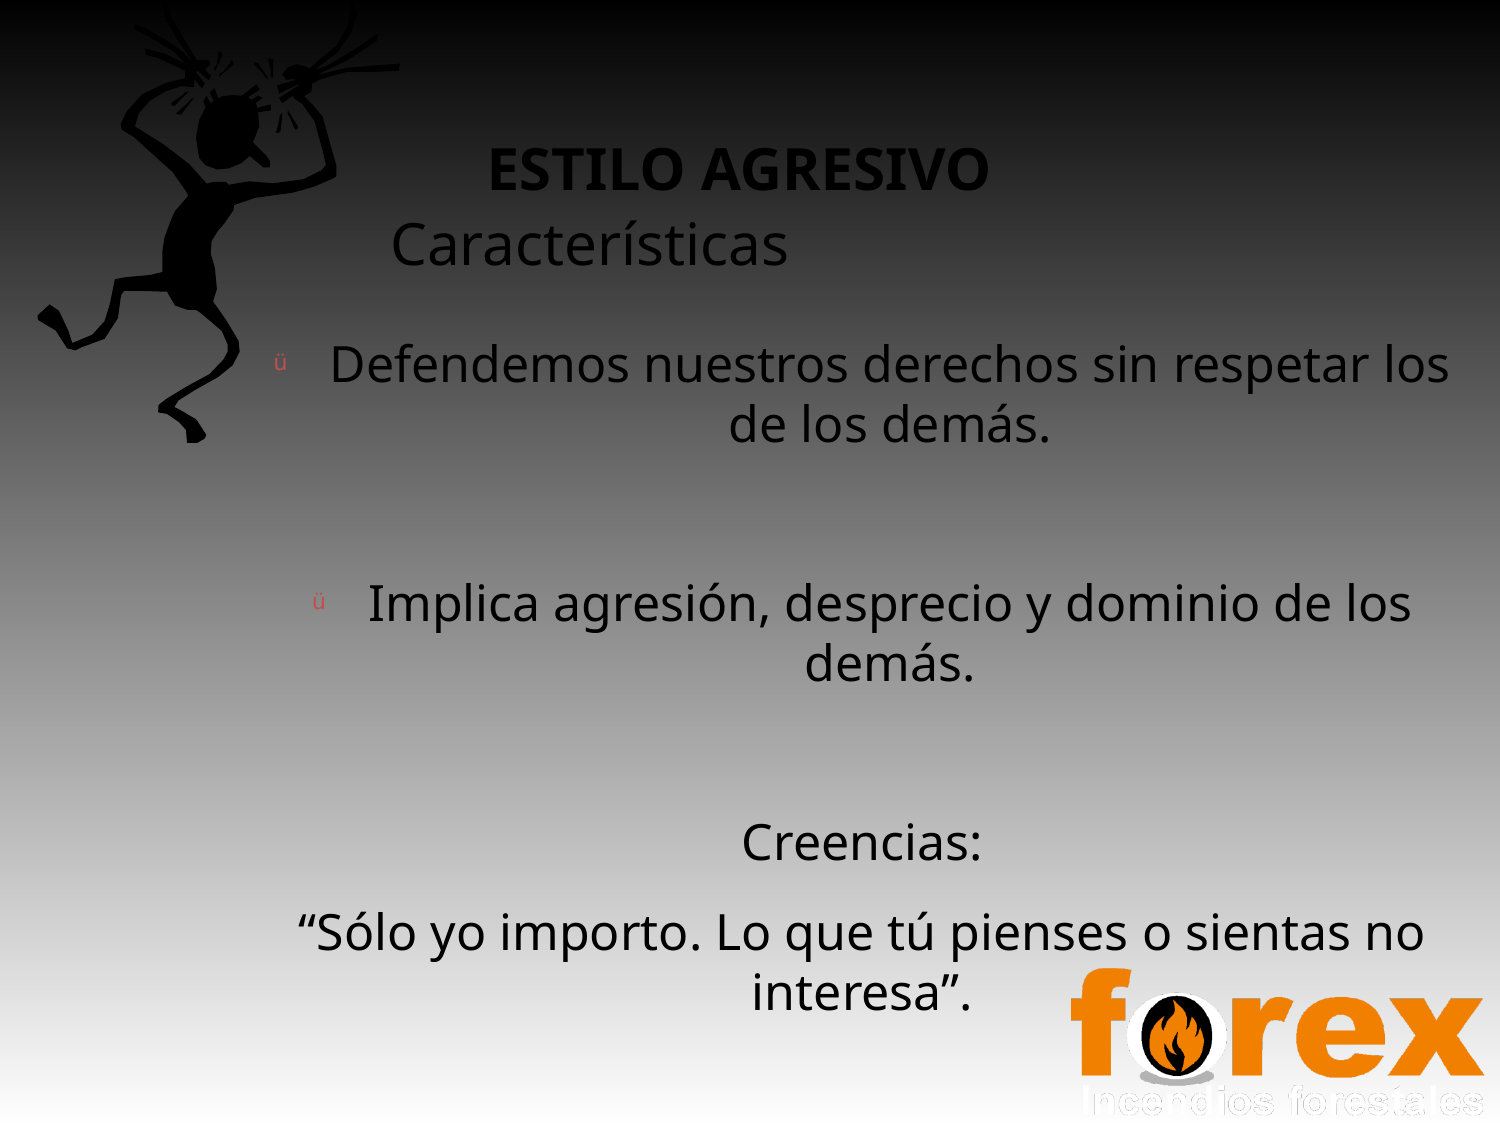

# ESTILO AGRESIVO Características
Defendemos nuestros derechos sin respetar los de los demás.
Implica agresión, desprecio y dominio de los demás.
Creencias:
“Sólo yo importo. Lo que tú pienses o sientas no interesa”.